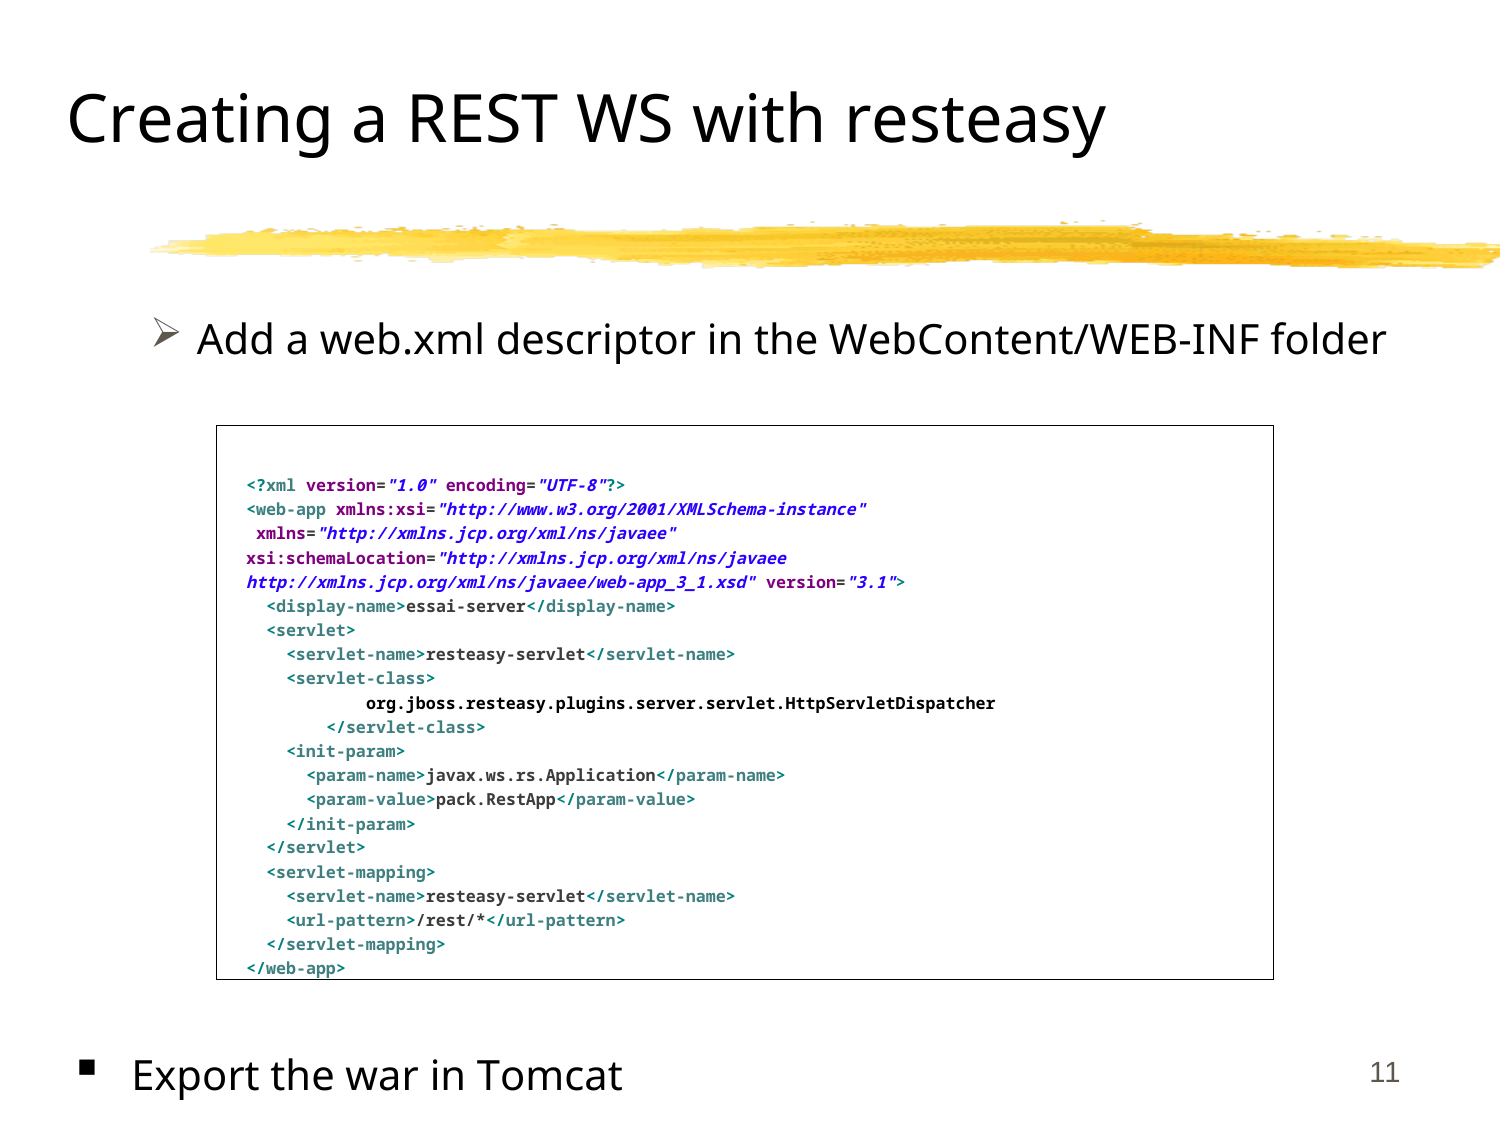

# Creating a REST WS with resteasy
Add a web.xml descriptor in the WebContent/WEB-INF folder
Export the war in Tomcat
<?xml version="1.0" encoding="UTF-8"?>
<web-app xmlns:xsi="http://www.w3.org/2001/XMLSchema-instance"
 xmlns="http://xmlns.jcp.org/xml/ns/javaee"
xsi:schemaLocation="http://xmlns.jcp.org/xml/ns/javaee
http://xmlns.jcp.org/xml/ns/javaee/web-app_3_1.xsd" version="3.1">
 <display-name>essai-server</display-name>
 <servlet>
 <servlet-name>resteasy-servlet</servlet-name>
 <servlet-class>
 org.jboss.resteasy.plugins.server.servlet.HttpServletDispatcher
 </servlet-class>
 <init-param>
 <param-name>javax.ws.rs.Application</param-name>
 <param-value>pack.RestApp</param-value>
 </init-param>
 </servlet>
 <servlet-mapping>
 <servlet-name>resteasy-servlet</servlet-name>
 <url-pattern>/rest/*</url-pattern>
 </servlet-mapping>
</web-app>